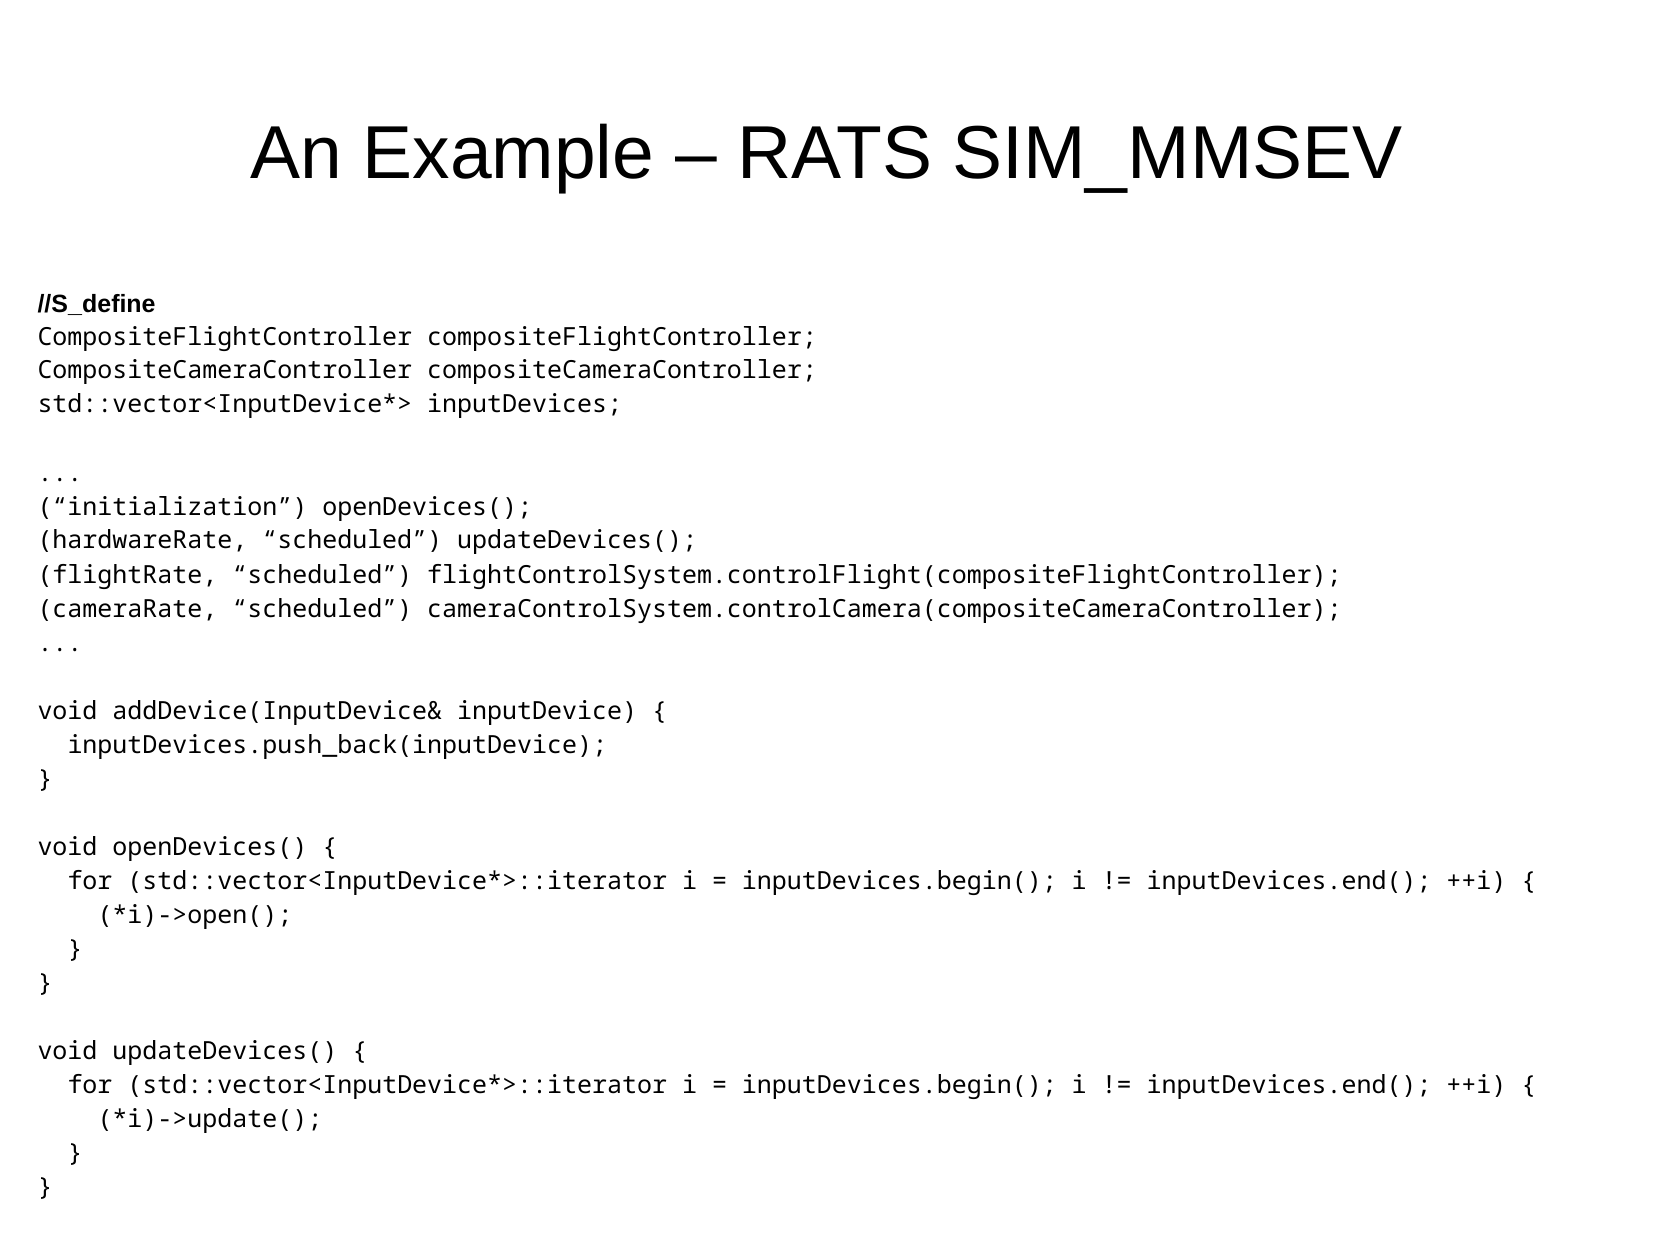

# An Example – RATS SIM_MMSEV
//S_define
CompositeFlightController compositeFlightController;
CompositeCameraController compositeCameraController;
std::vector<InputDevice*> inputDevices;
...
(“initialization”) openDevices();
(hardwareRate, “scheduled”) updateDevices();
(flightRate, “scheduled”) flightControlSystem.controlFlight(compositeFlightController);
(cameraRate, “scheduled”) cameraControlSystem.controlCamera(compositeCameraController);
...
void addDevice(InputDevice& inputDevice) {
 inputDevices.push_back(inputDevice);
}
void openDevices() {
 for (std::vector<InputDevice*>::iterator i = inputDevices.begin(); i != inputDevices.end(); ++i) {
 (*i)->open();
 }
}
void updateDevices() {
 for (std::vector<InputDevice*>::iterator i = inputDevices.begin(); i != inputDevices.end(); ++i) {
 (*i)->update();
 }
}